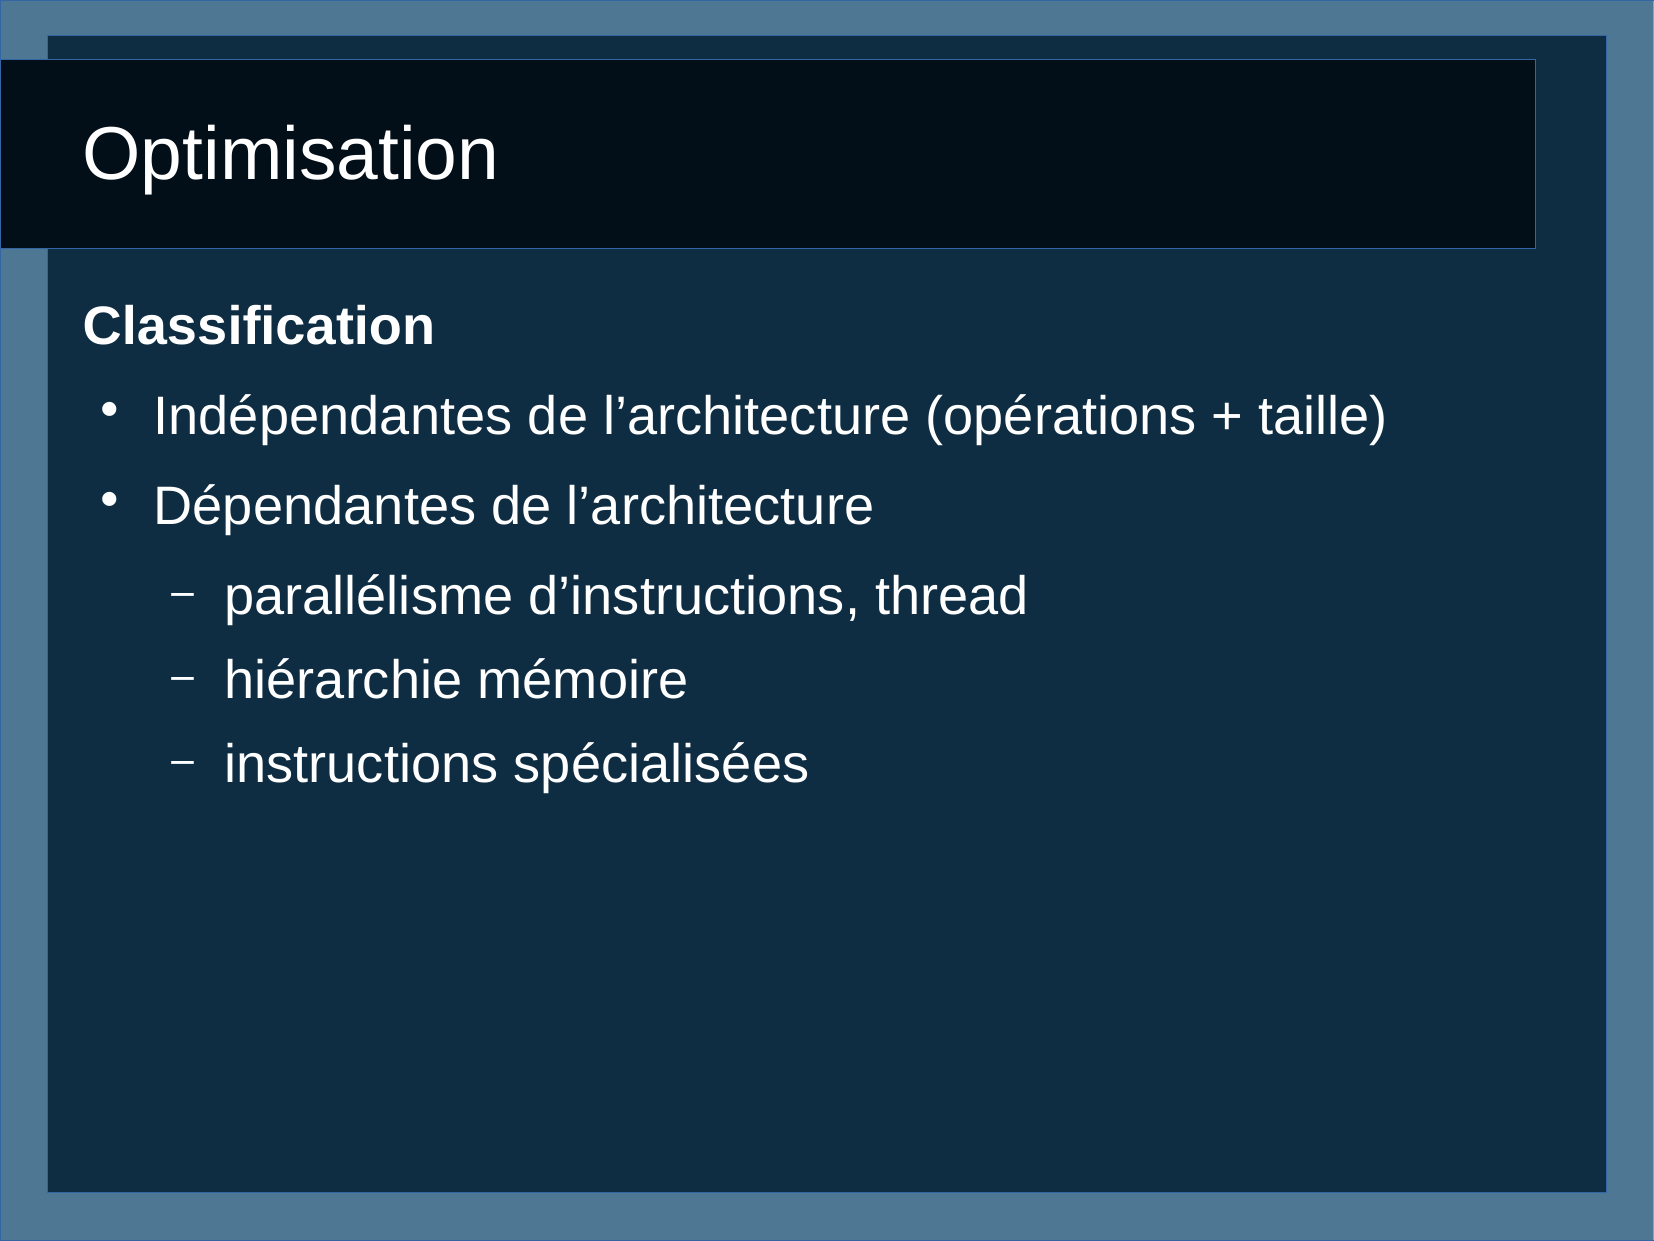

# Optimisation
Classification
Indépendantes de l’architecture (opérations + taille)
Dépendantes de l’architecture
parallélisme d’instructions, thread
hiérarchie mémoire
instructions spécialisées